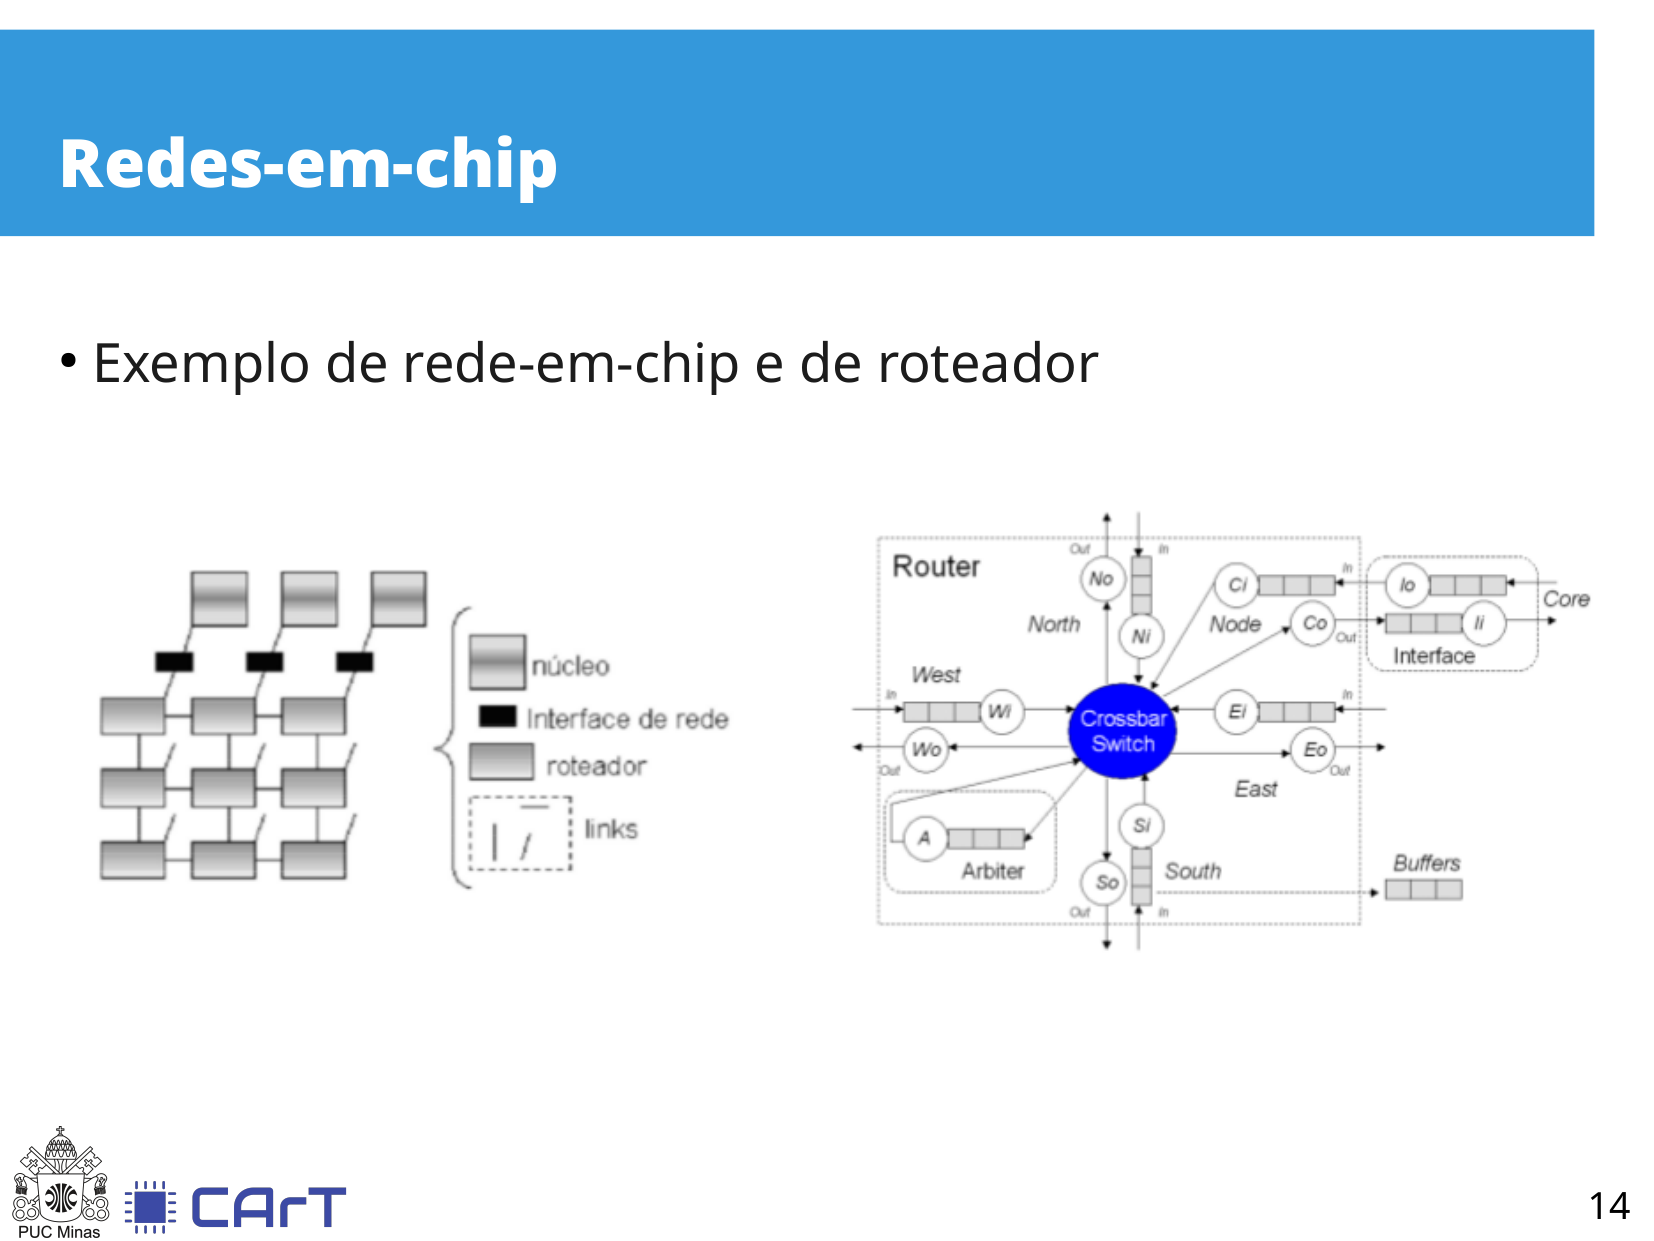

# Redes-em-chip
 Exemplo de rede-em-chip e de roteador
14